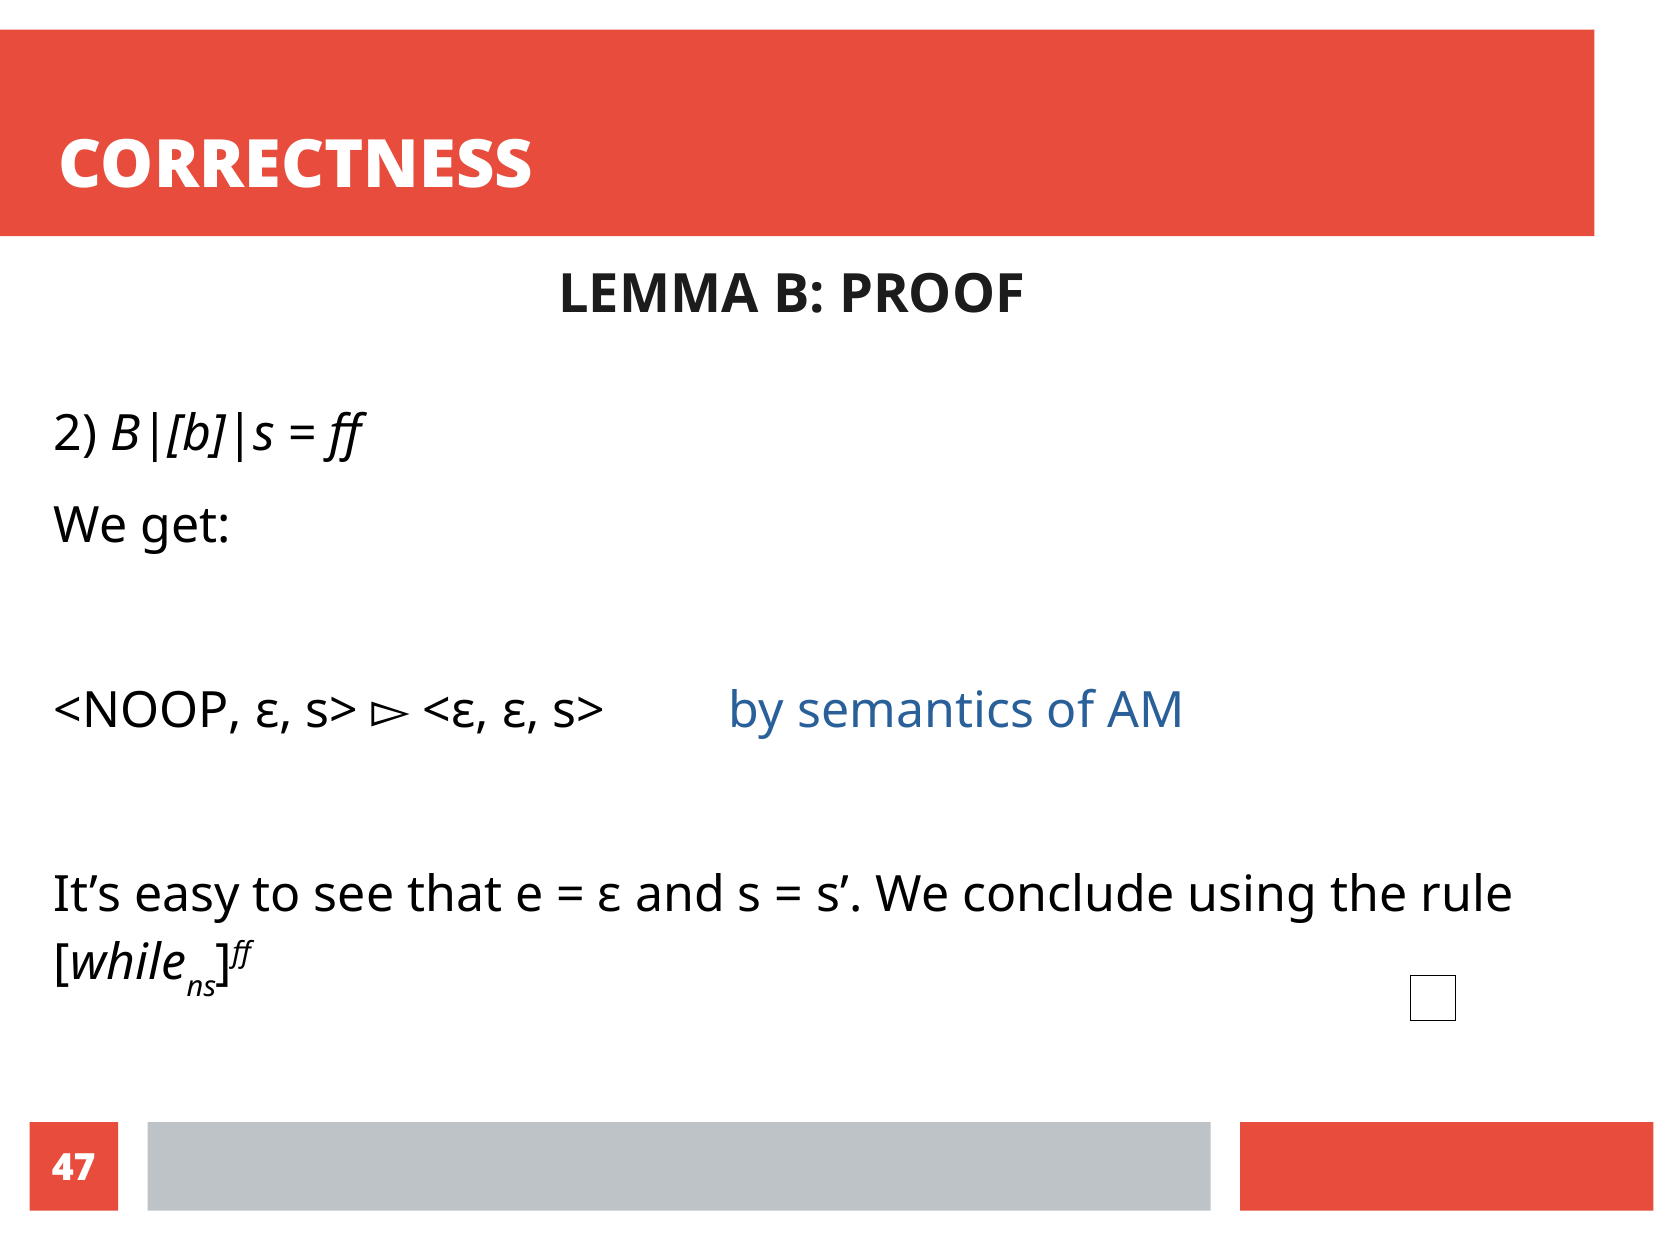

# CORRECTNESS
LEMMA B: PROOF
2) B|[b]|s = ff
We get:
<NOOP, ε, s> ▻ <ε, ε, s>		by semantics of AM
It’s easy to see that e = ε and s = s’. We conclude using the rule [whilens]ff
47